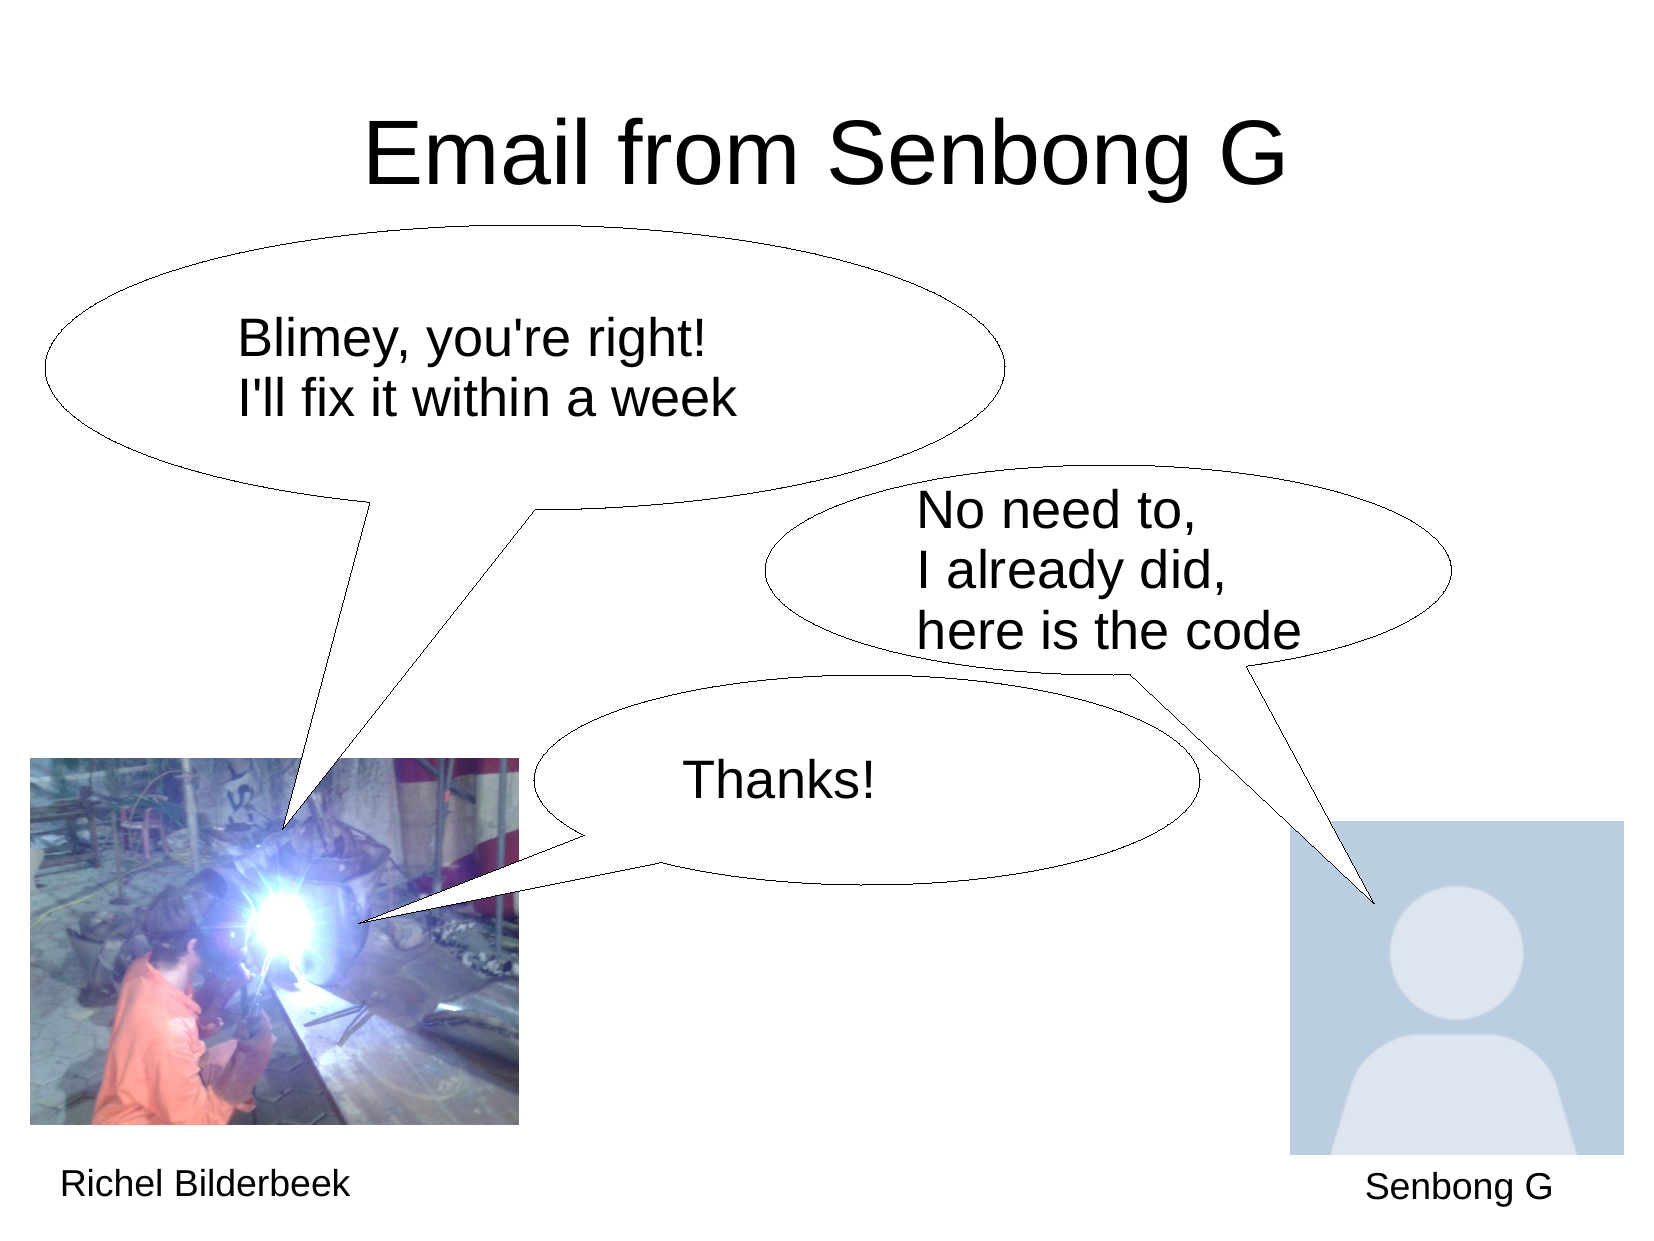

# Email from Senbong G
Blimey, you're right!
I'll fix it within a week
No need to,
I already did,
here is the code
Thanks!
Richel Bilderbeek
Senbong G